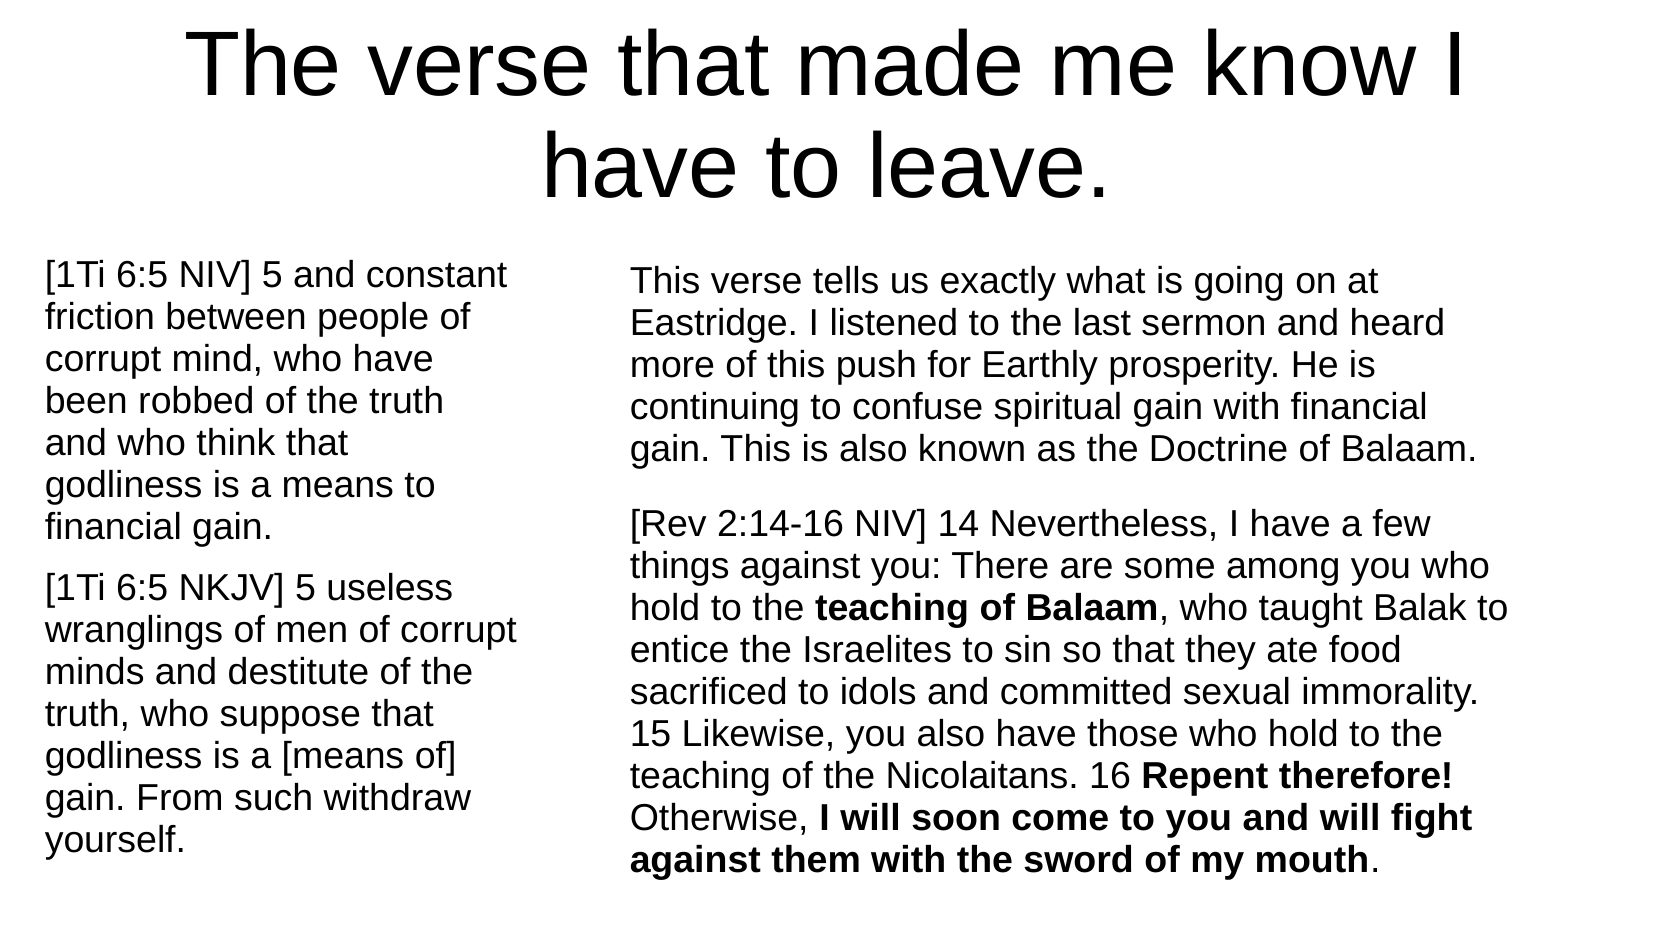

# The verse that made me know I have to leave.
[1Ti 6:5 NIV] 5 and constant friction between people of corrupt mind, who have been robbed of the truth and who think that godliness is a means to financial gain.
This verse tells us exactly what is going on at Eastridge. I listened to the last sermon and heard more of this push for Earthly prosperity. He is continuing to confuse spiritual gain with financial gain. This is also known as the Doctrine of Balaam.
[Rev 2:14-16 NIV] 14 Nevertheless, I have a few things against you: There are some among you who hold to the teaching of Balaam, who taught Balak to entice the Israelites to sin so that they ate food sacrificed to idols and committed sexual immorality. 15 Likewise, you also have those who hold to the teaching of the Nicolaitans. 16 Repent therefore! Otherwise, I will soon come to you and will fight against them with the sword of my mouth.
[1Ti 6:5 NKJV] 5 useless wranglings of men of corrupt minds and destitute of the truth, who suppose that godliness is a [means of] gain. From such withdraw yourself.